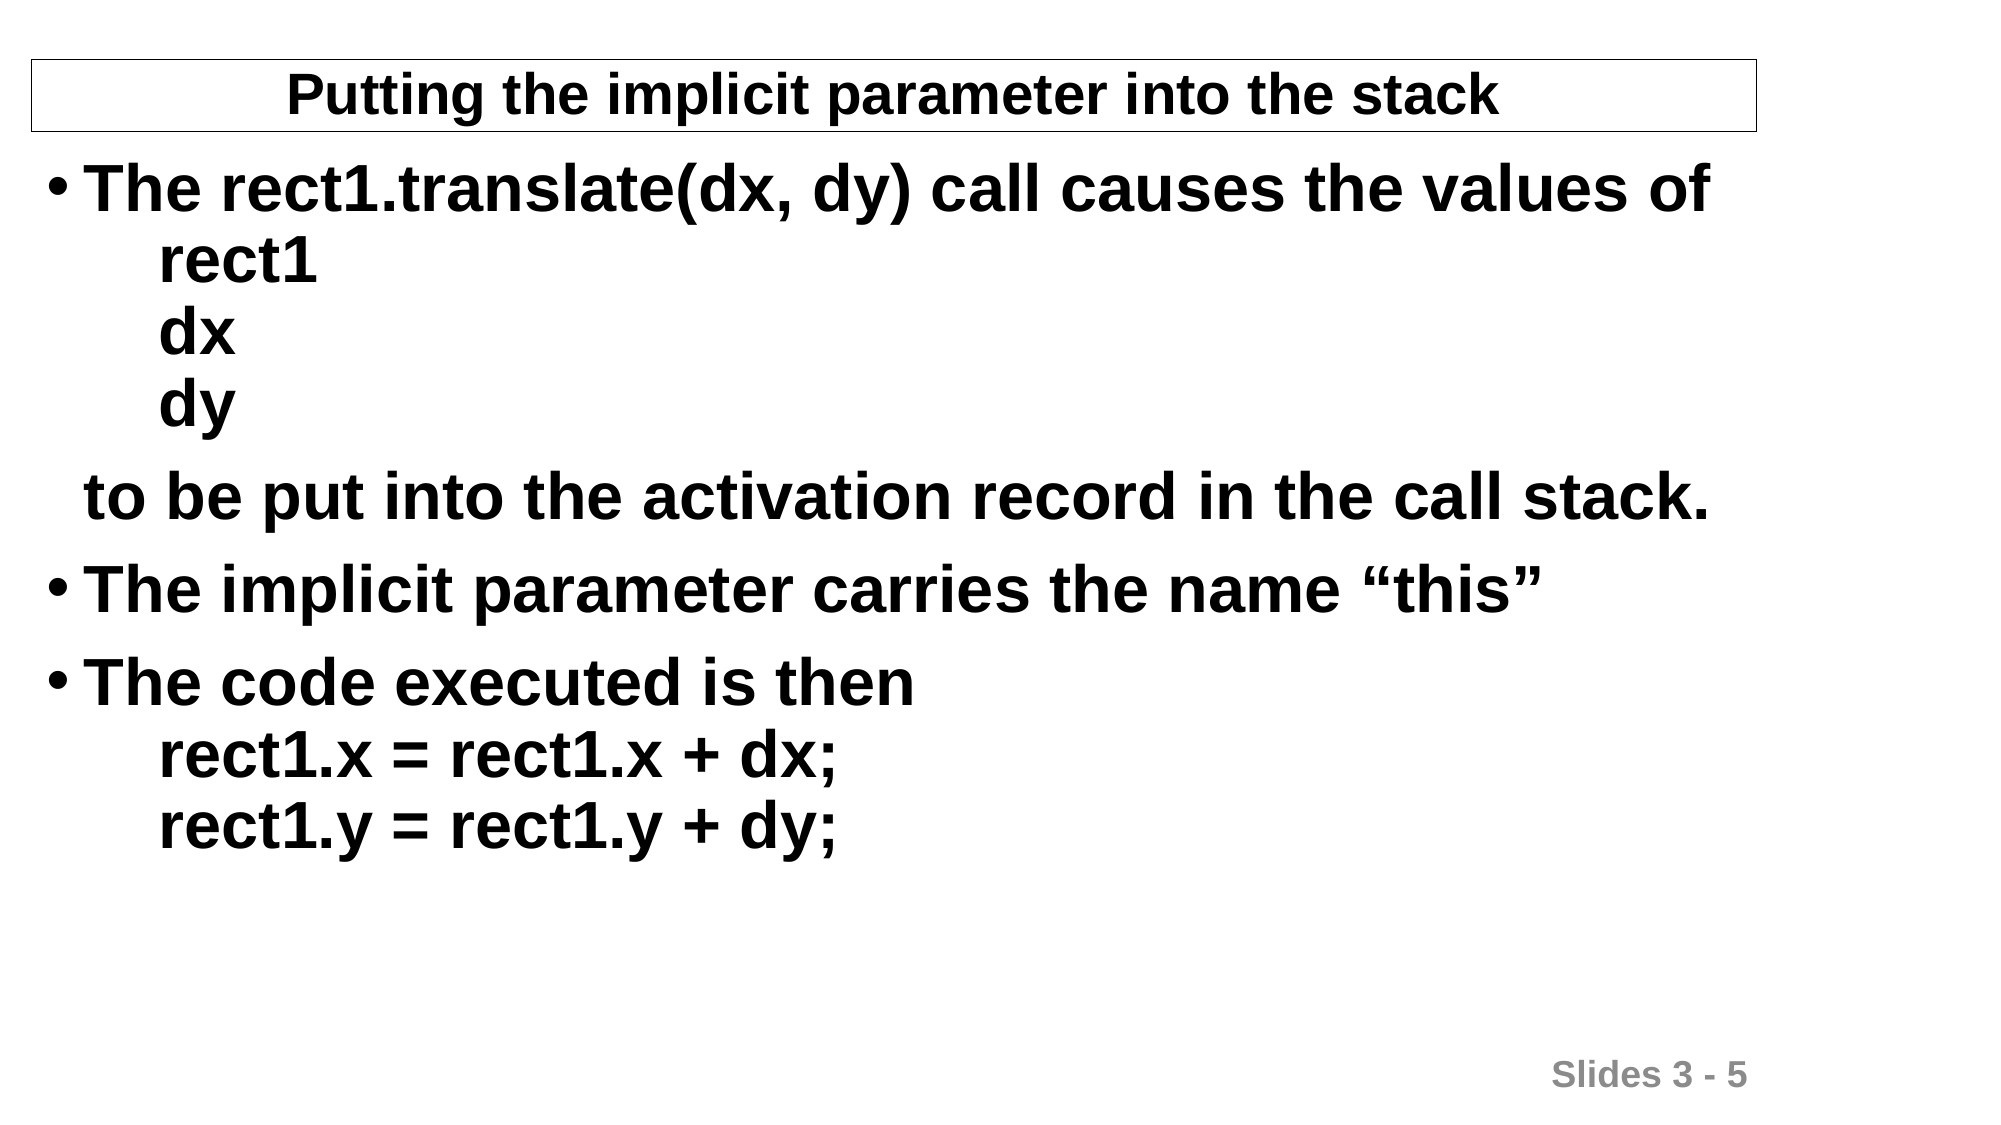

# Putting the implicit parameter into the stack
The rect1.translate(dx, dy) call causes the values of
	rect1
	dx
	dy
	to be put into the activation record in the call stack.
The implicit parameter carries the name “this”
The code executed is then
	rect1.x = rect1.x + dx;
	rect1.y = rect1.y + dy;
Slides 3 -